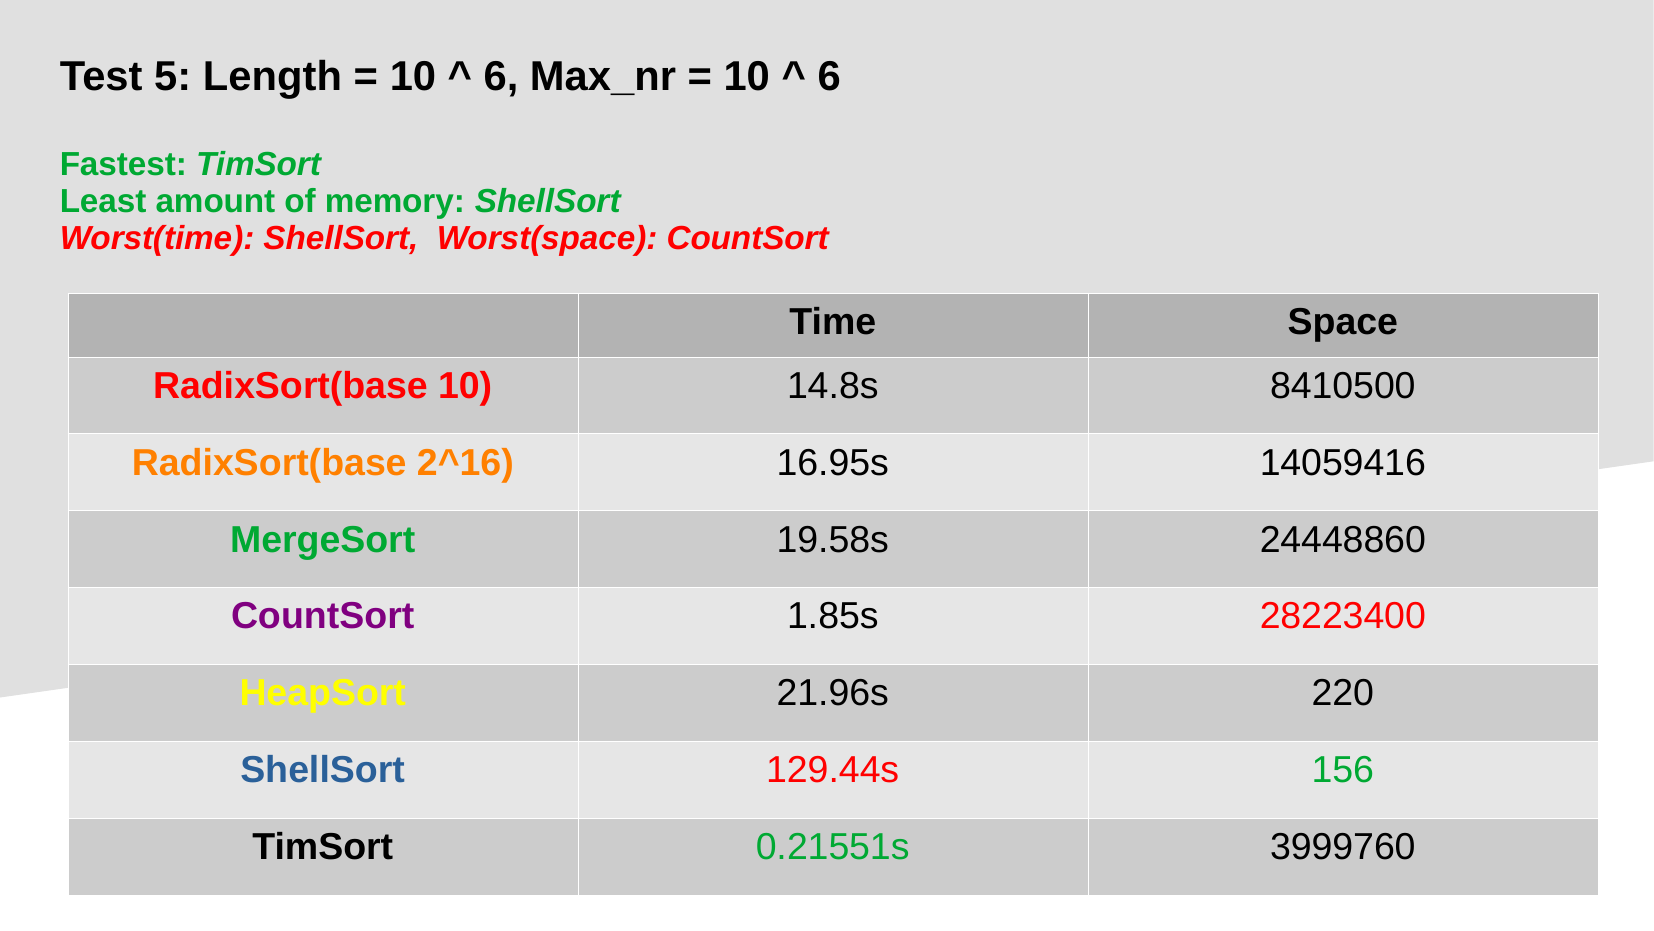

Test 5: Length = 10 ^ 6, Max_nr = 10 ^ 6
Fastest: TimSort
Least amount of memory: ShellSort
Worst(time): ShellSort, Worst(space): CountSort
| | Time | Space |
| --- | --- | --- |
| RadixSort(base 10) | 14.8s | 8410500 |
| RadixSort(base 2^16) | 16.95s | 14059416 |
| MergeSort | 19.58s | 24448860 |
| CountSort | 1.85s | 28223400 |
| HeapSort | 21.96s | 220 |
| ShellSort | 129.44s | 156 |
| TimSort | 0.21551s | 3999760 |